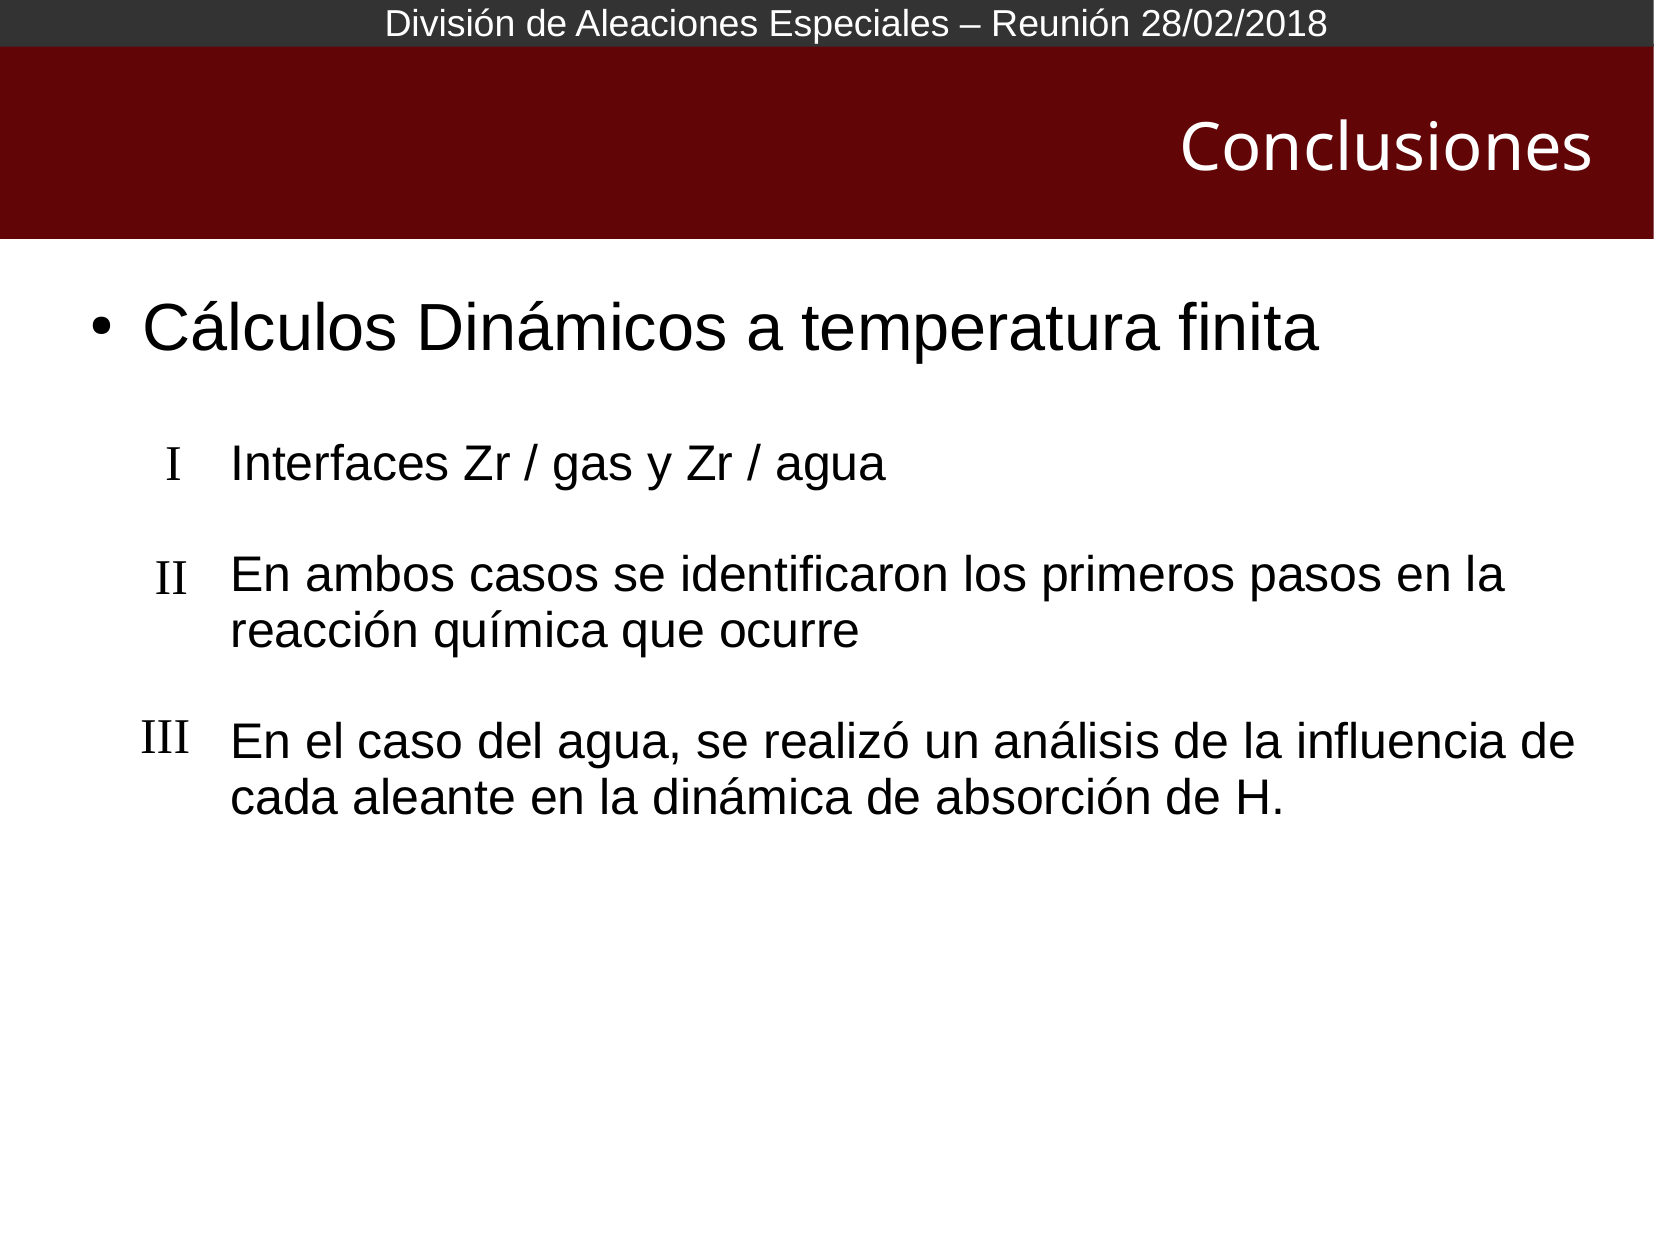

# Conclusiones
Cálculos Dinámicos a temperatura finita
Interfaces Zr / gas y Zr / agua
En ambos casos se identificaron los primeros pasos en la reacción química que ocurre
En el caso del agua, se realizó un análisis de la influencia de cada aleante en la dinámica de absorción de H.
I
II
III